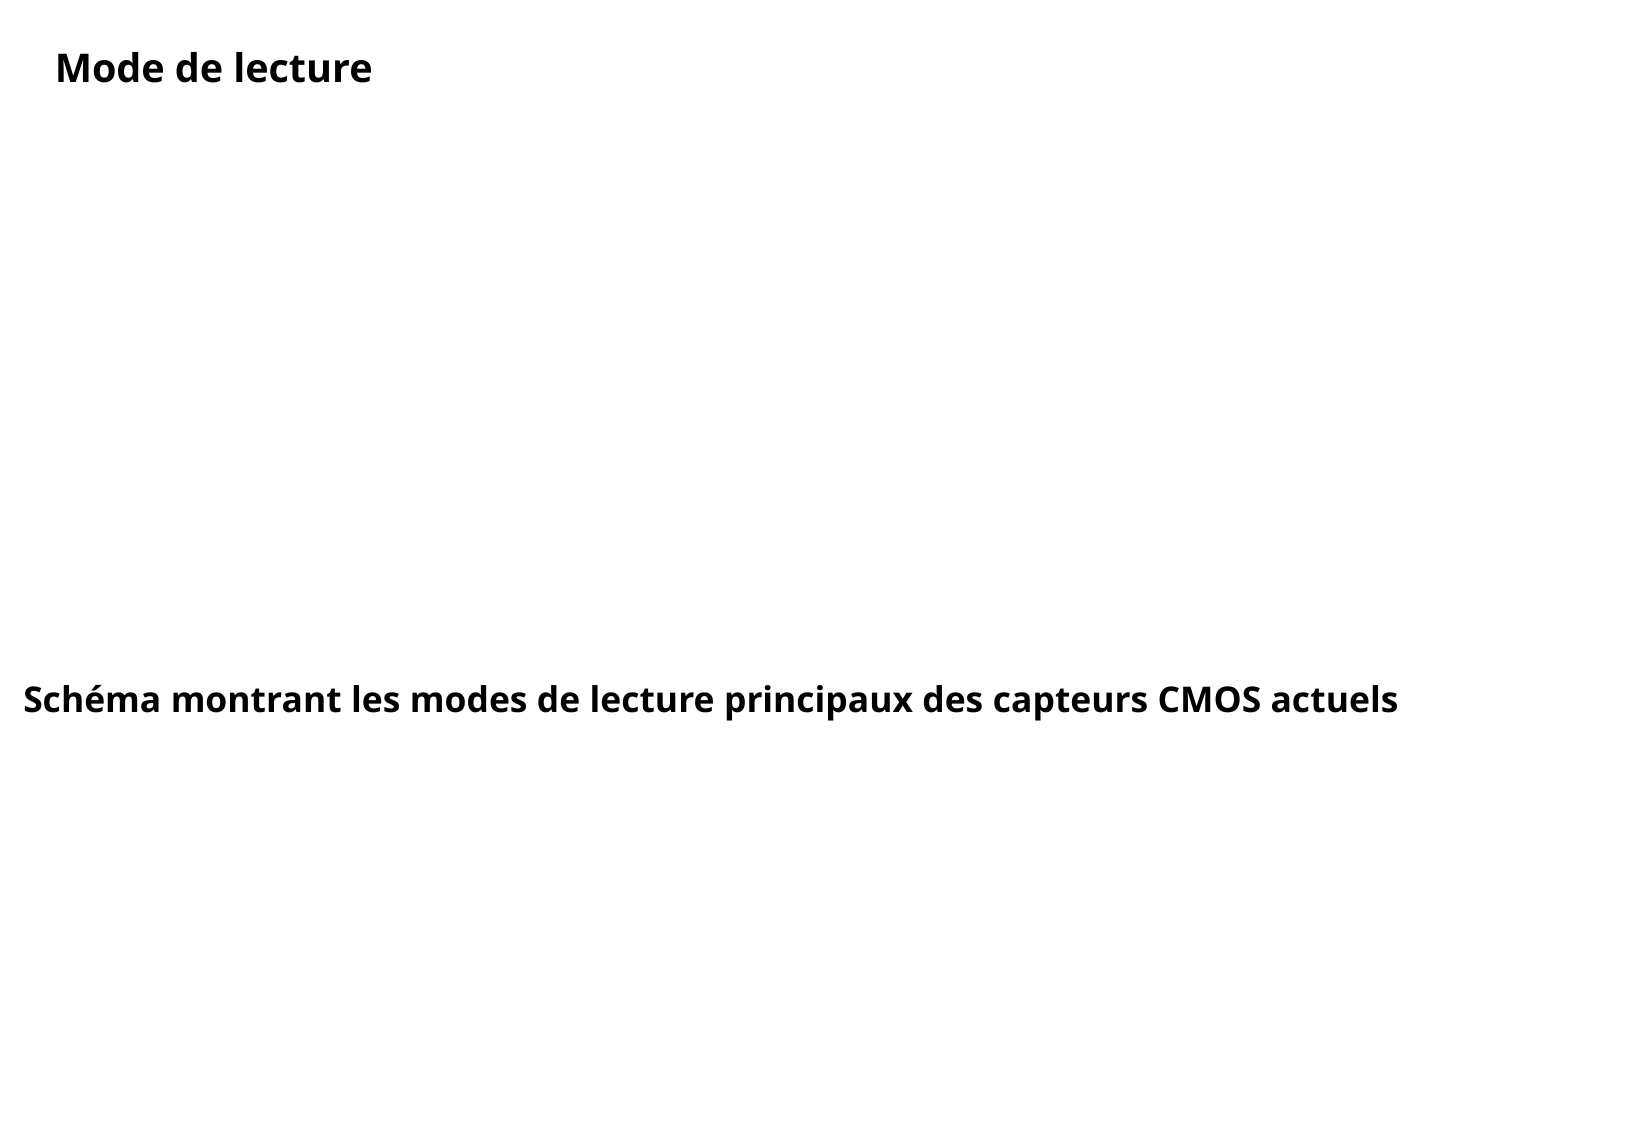

Mode de lecture
Schéma montrant les modes de lecture principaux des capteurs CMOS actuels